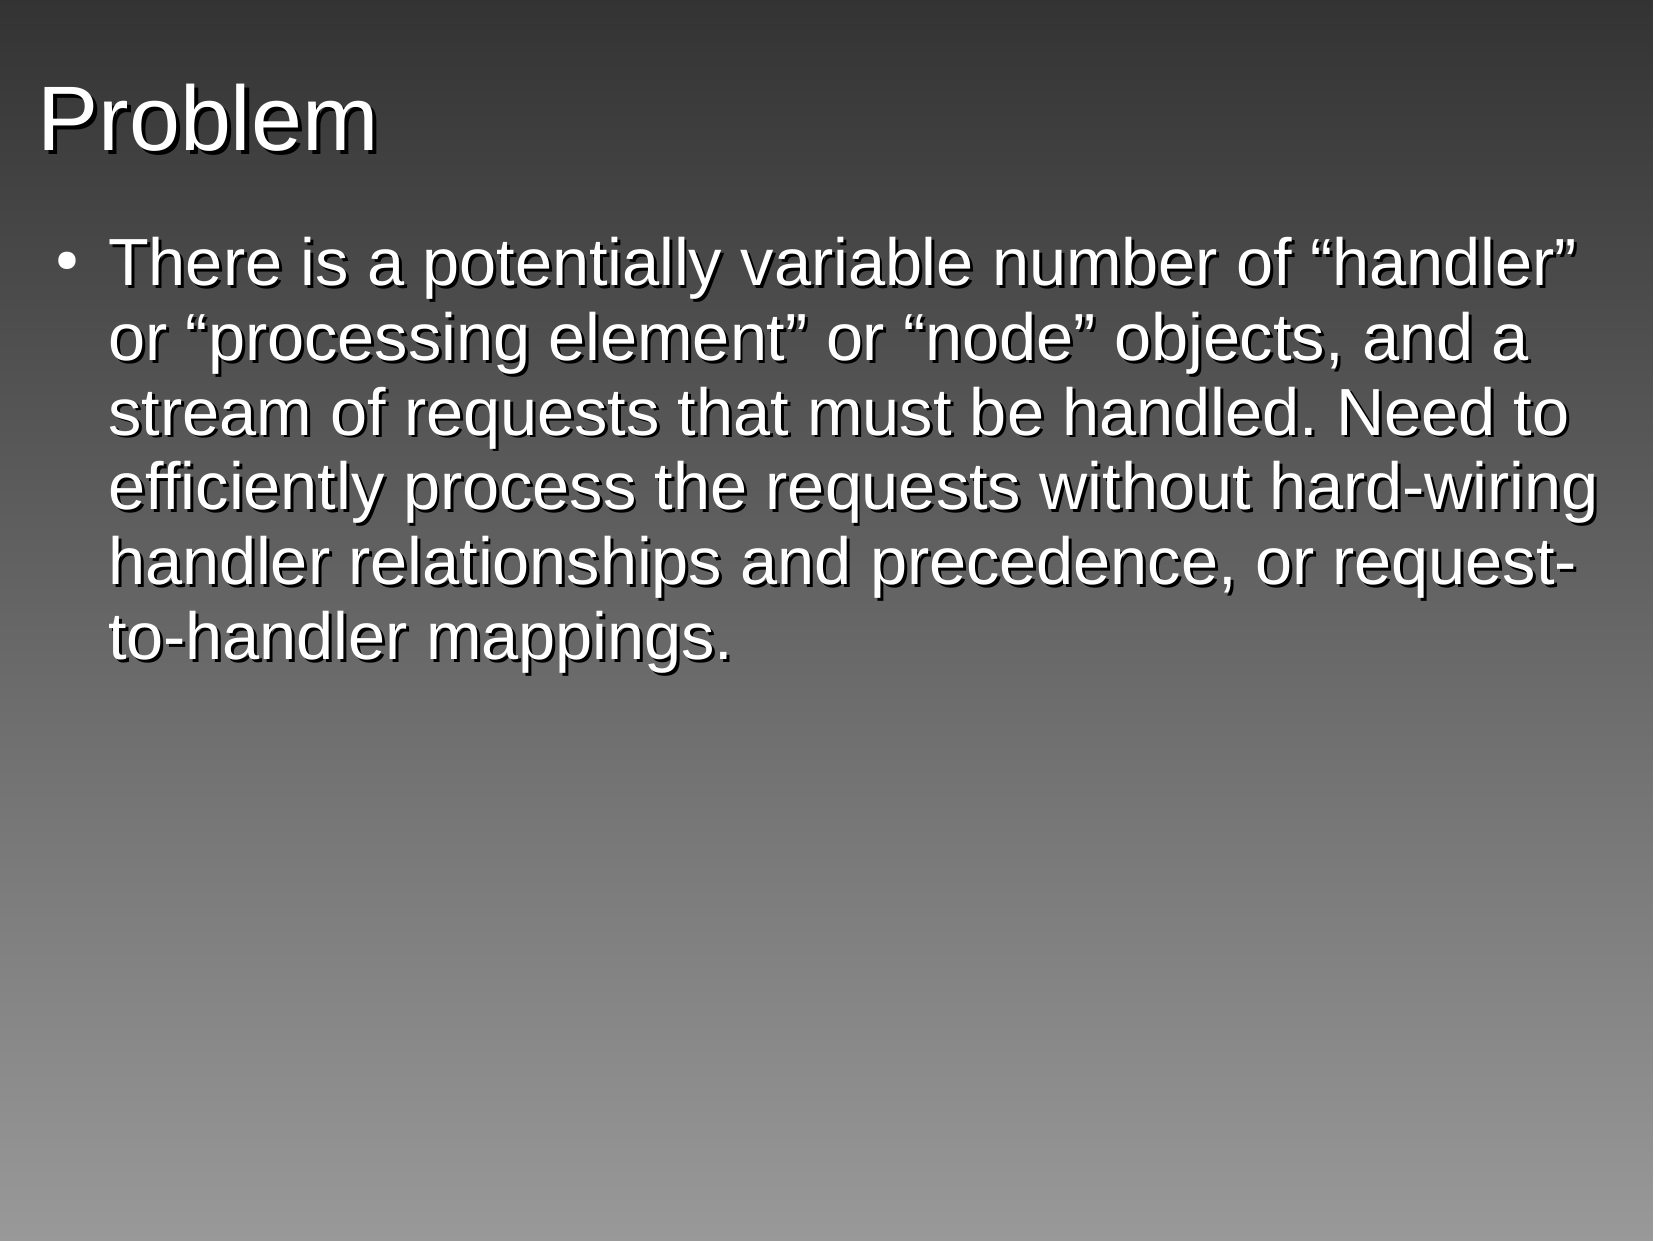

# Problem
There is a potentially variable number of “handler” or “processing element” or “node” objects, and a stream of requests that must be handled. Need to efficiently process the requests without hard-wiring handler relationships and precedence, or request-to-handler mappings.